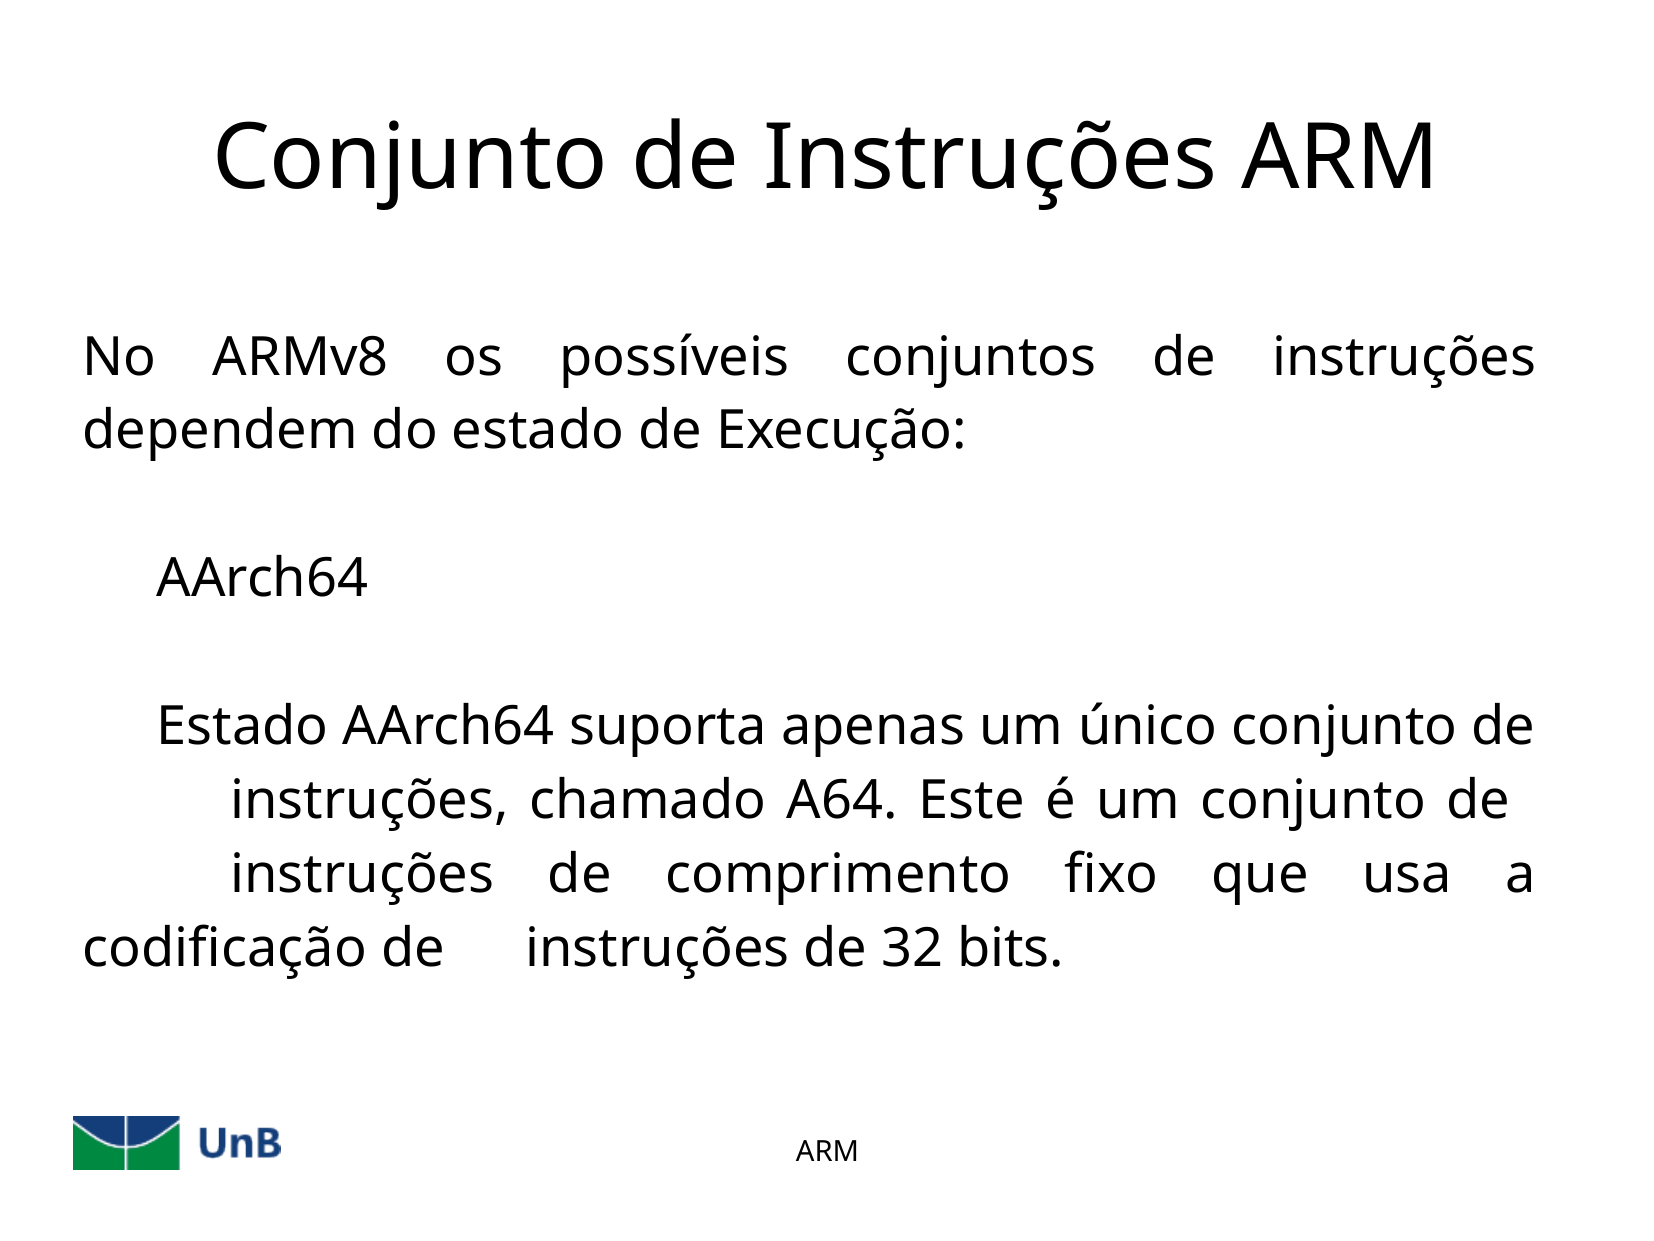

# Conjunto de Instruções ARM
No ARMv8 os possíveis conjuntos de instruções dependem do estado de Execução:
	AArch64
	Estado AArch64 suporta apenas um único conjunto de 		instruções, chamado A64. Este é um conjunto de 			instruções de comprimento fixo que usa a codificação de 	instruções de 32 bits.
ARM